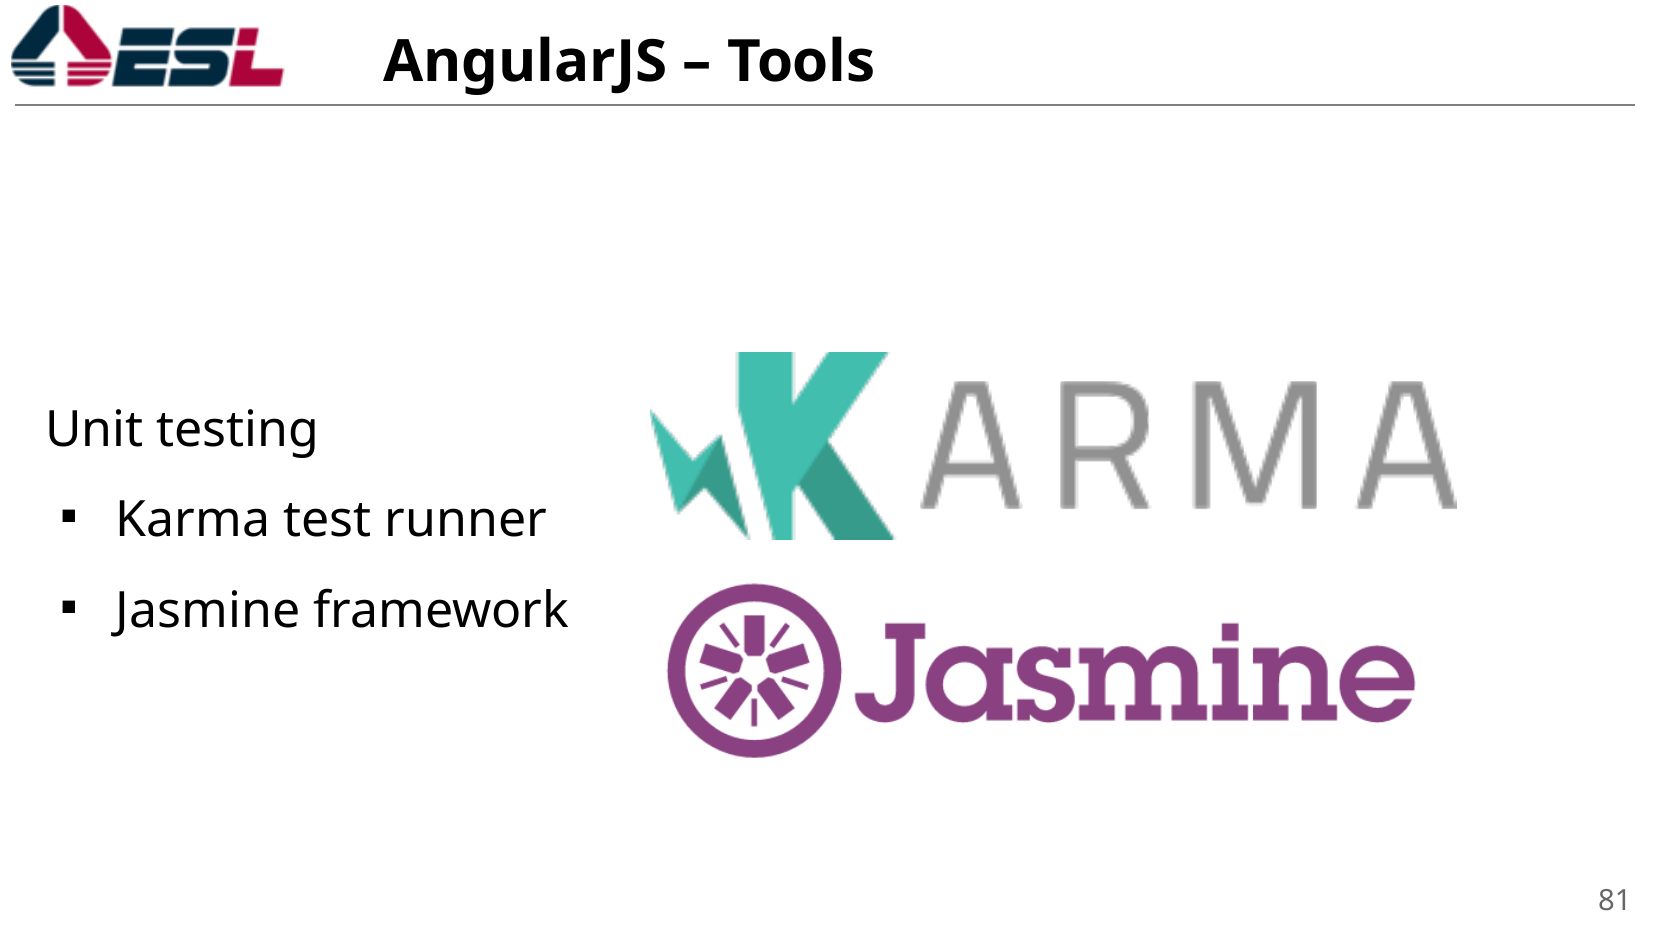

# AngularJS – Tools
Unit testing
Karma test runner
Jasmine framework